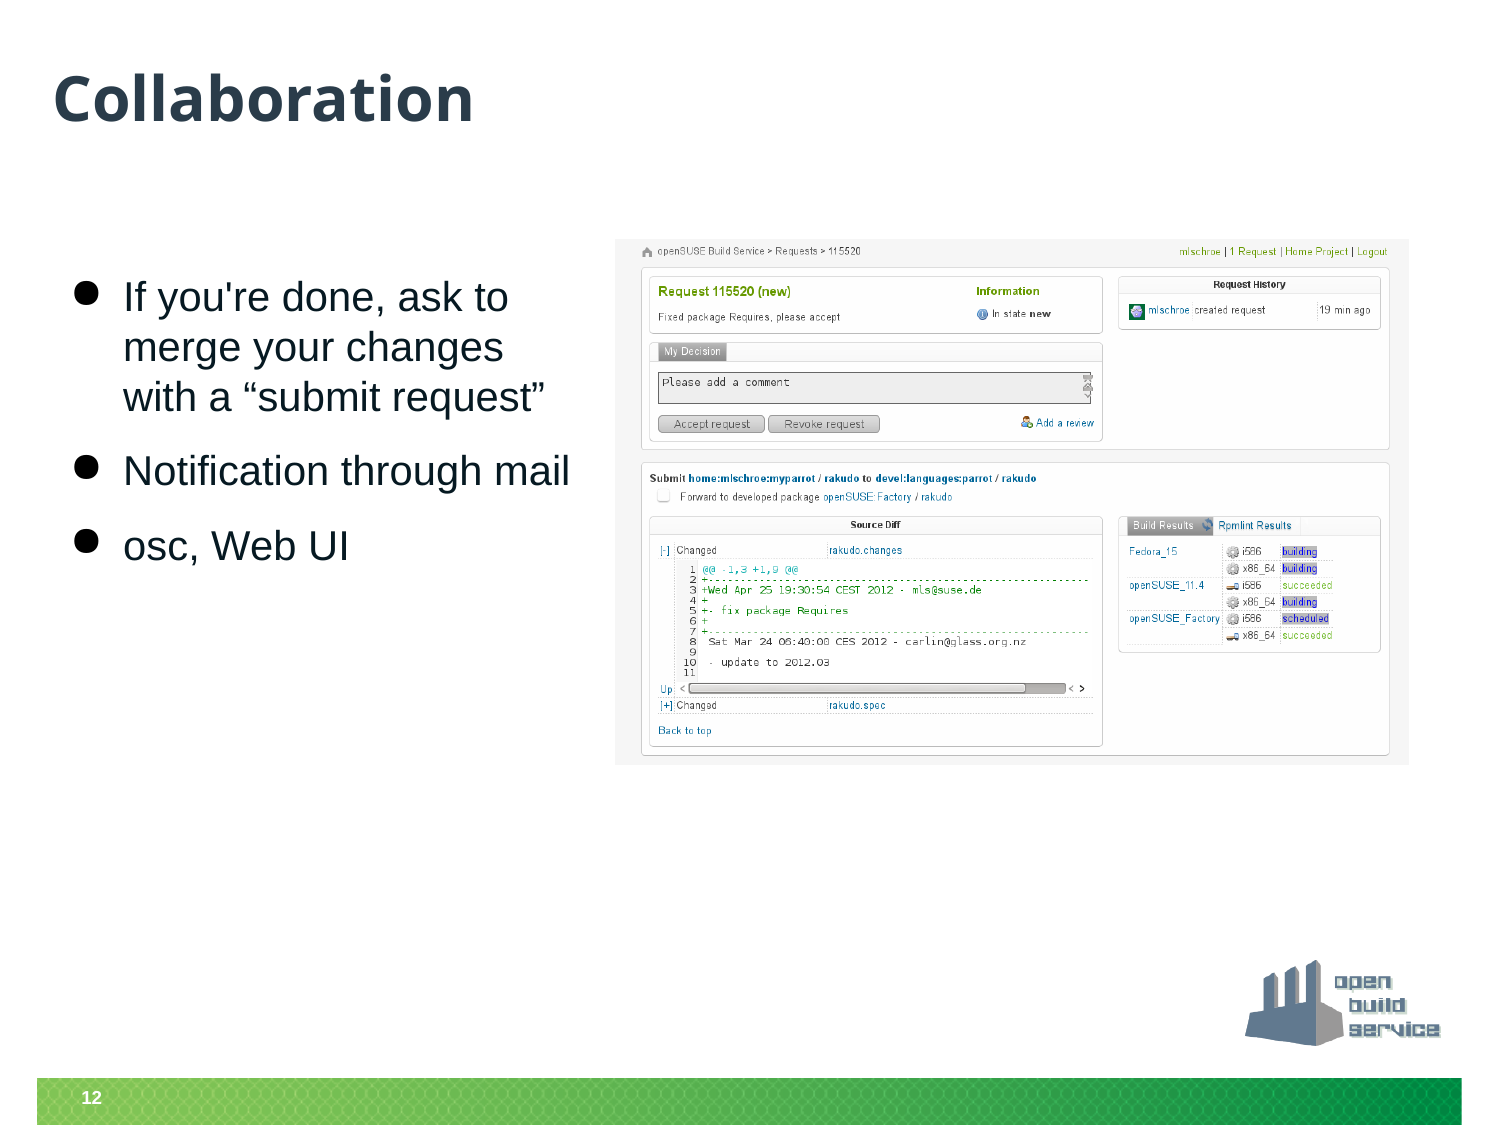

# Collaboration
If you're done, ask to
merge your changes
with a “submit request”
Notification through mail
osc, Web UI